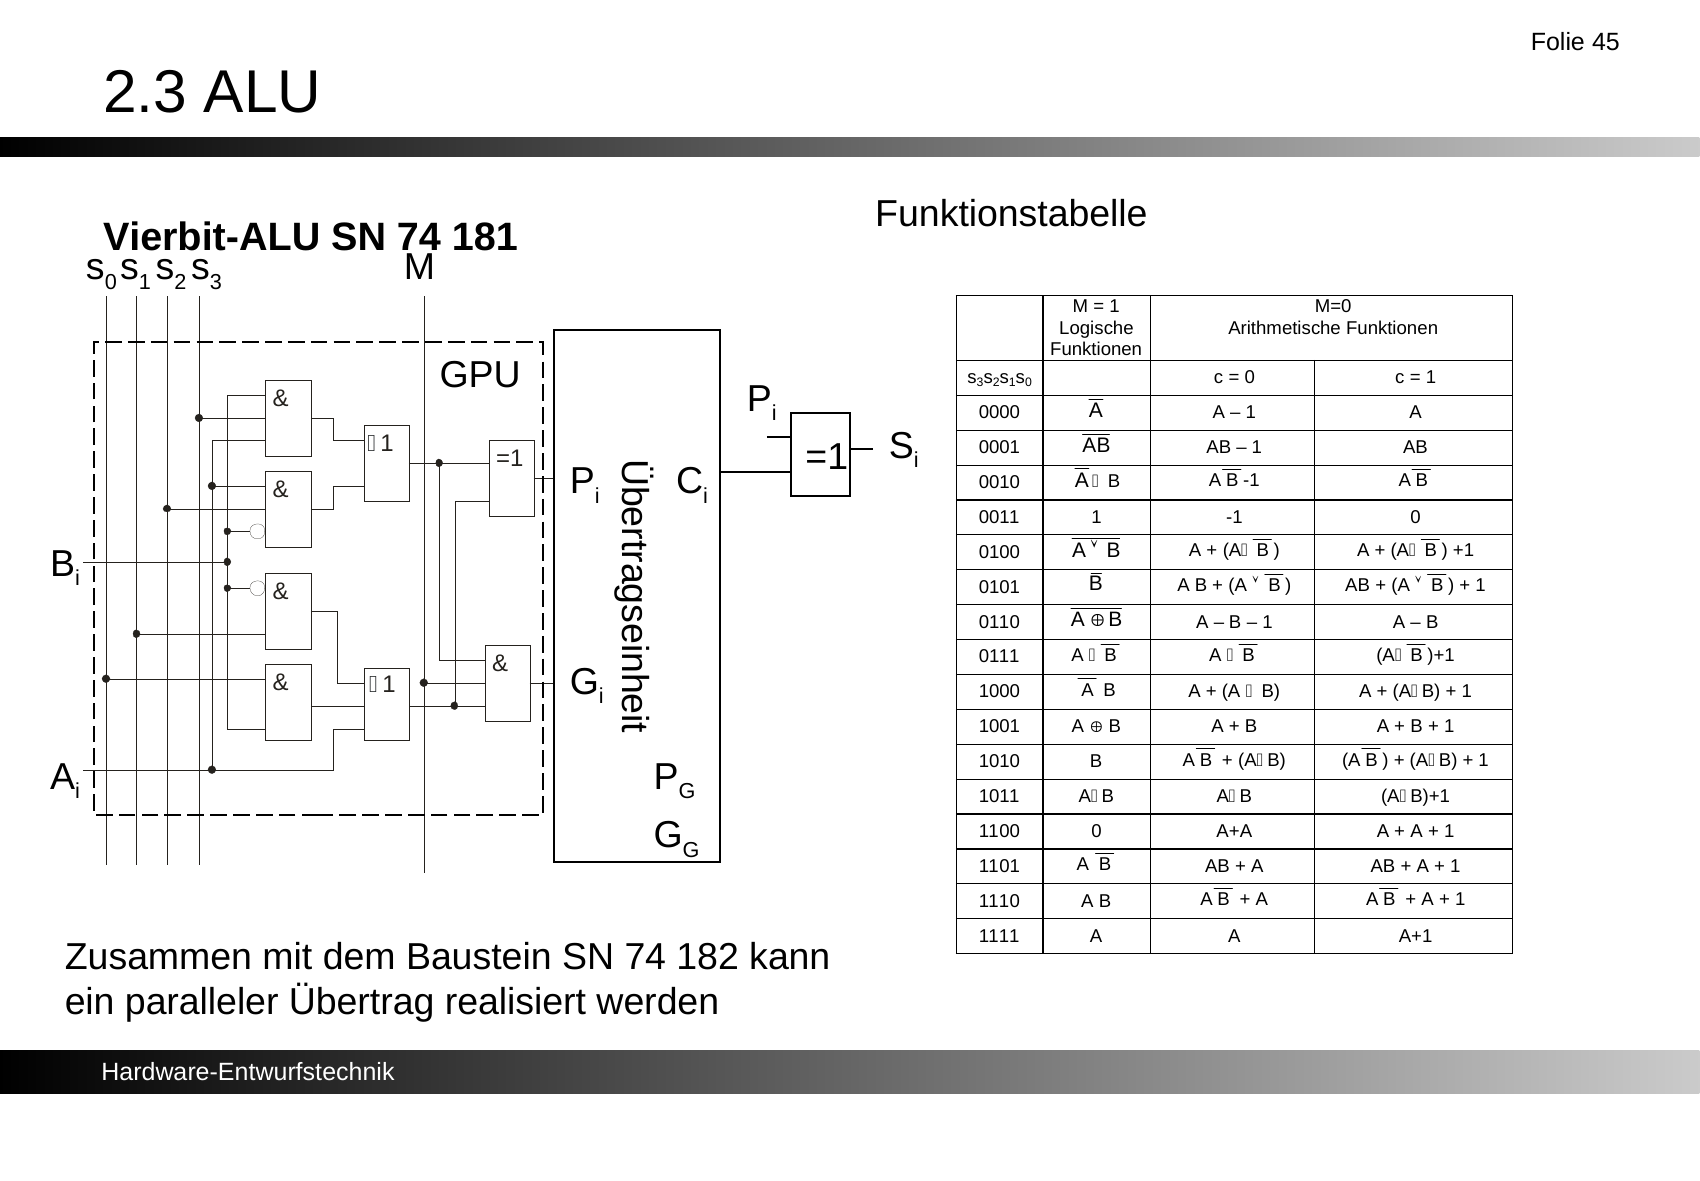

# 2.3 ALU
Funktionstabelle
Vierbit-ALU SN 74 181
s0
s1
s2
s3
M
Übertragseinheit
GPU
Pi
=1
Si
Pi
Ci
Bi
Gi
Ai
PG
GG
Zusammen mit dem Baustein SN 74 182 kann ein paralleler Übertrag realisiert werden